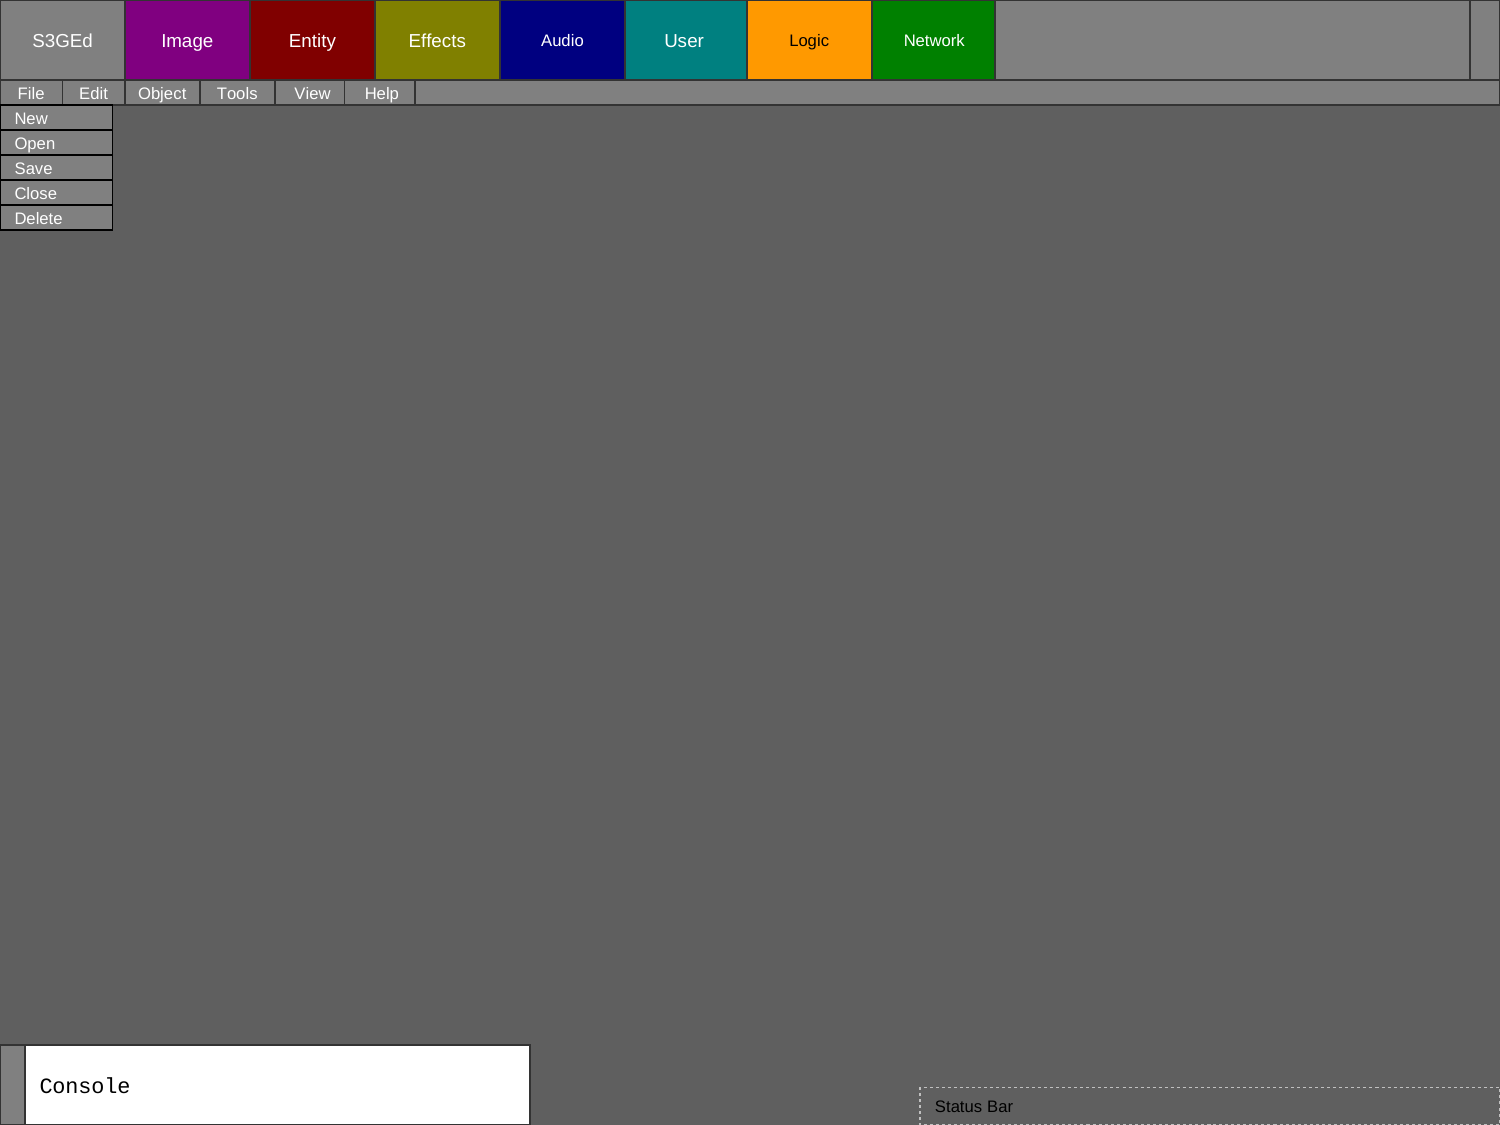

File
Edit
Object
Tools
View
Help
New
Open
Save
Close
Delete